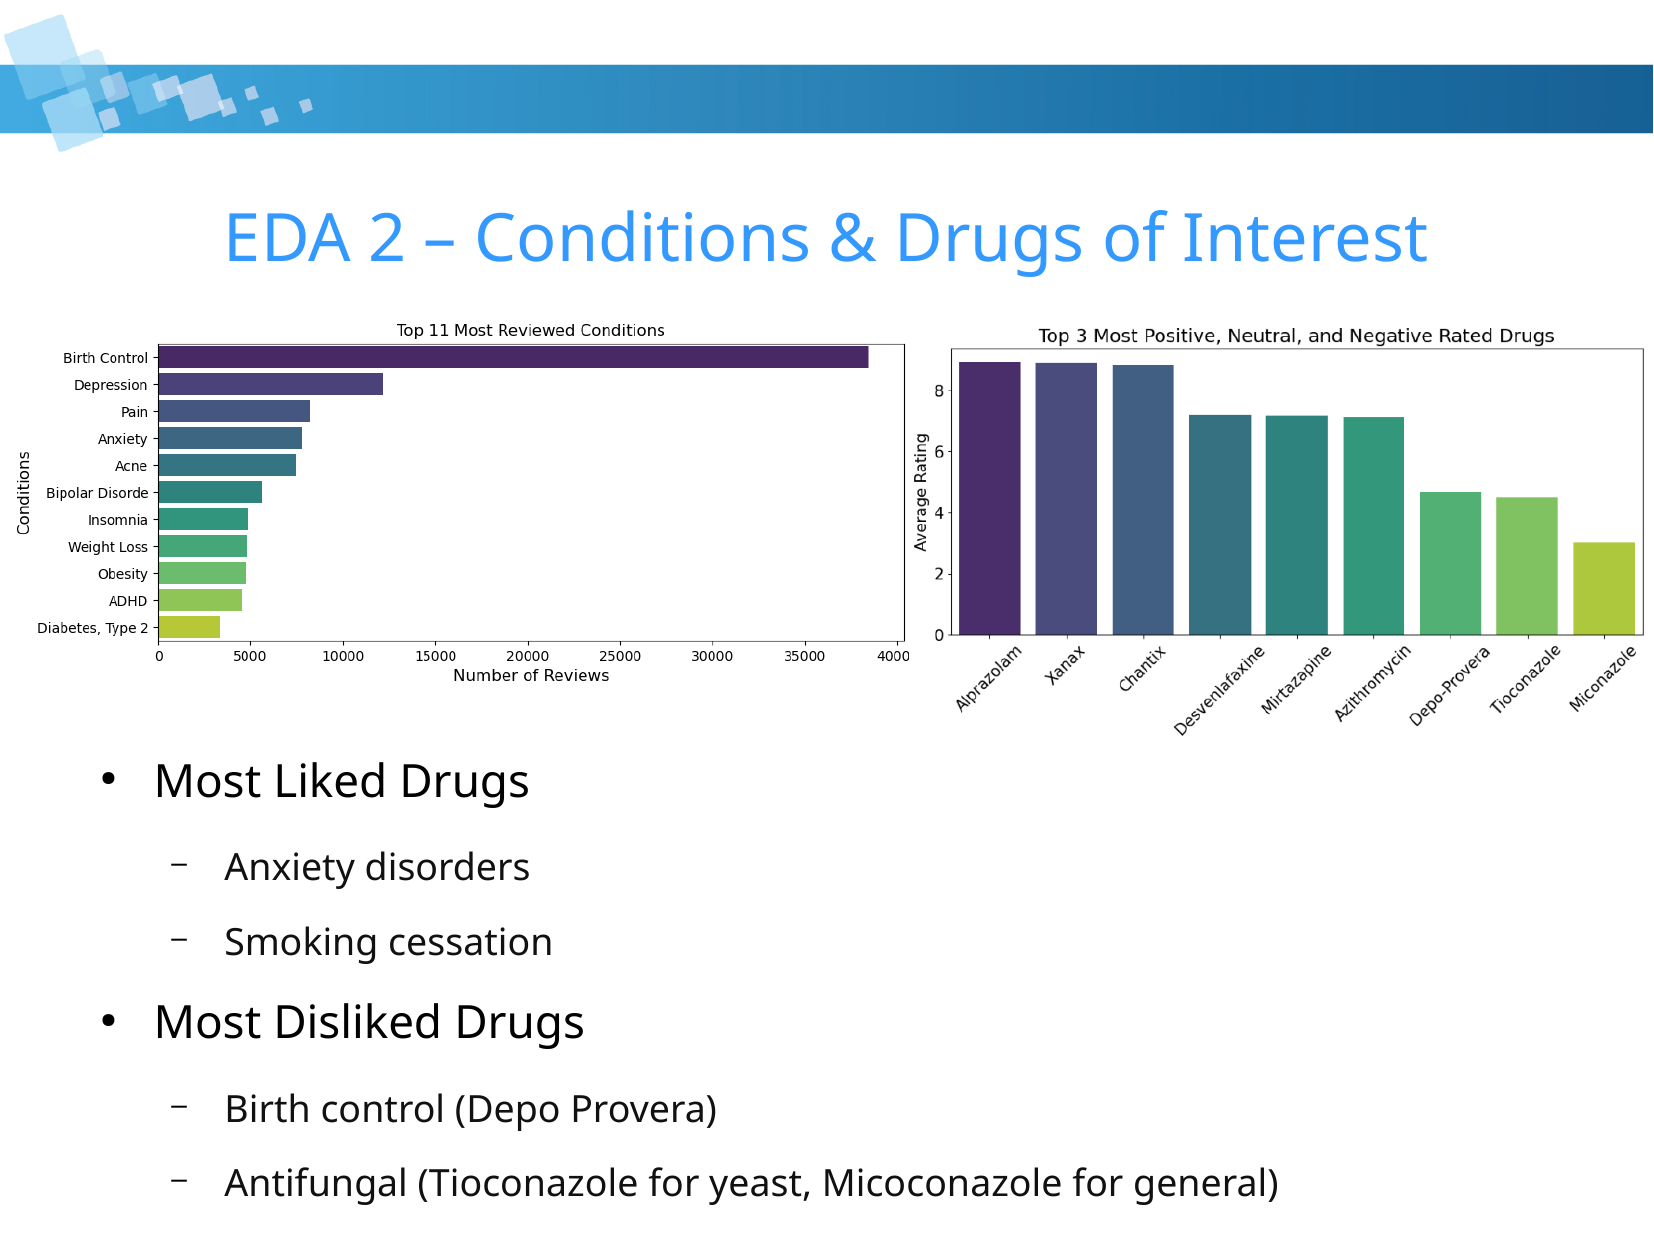

# EDA 2 – Conditions & Drugs of Interest
Most Liked Drugs
Anxiety disorders
Smoking cessation
Most Disliked Drugs
Birth control (Depo Provera)
Antifungal (Tioconazole for yeast, Micoconazole for general)